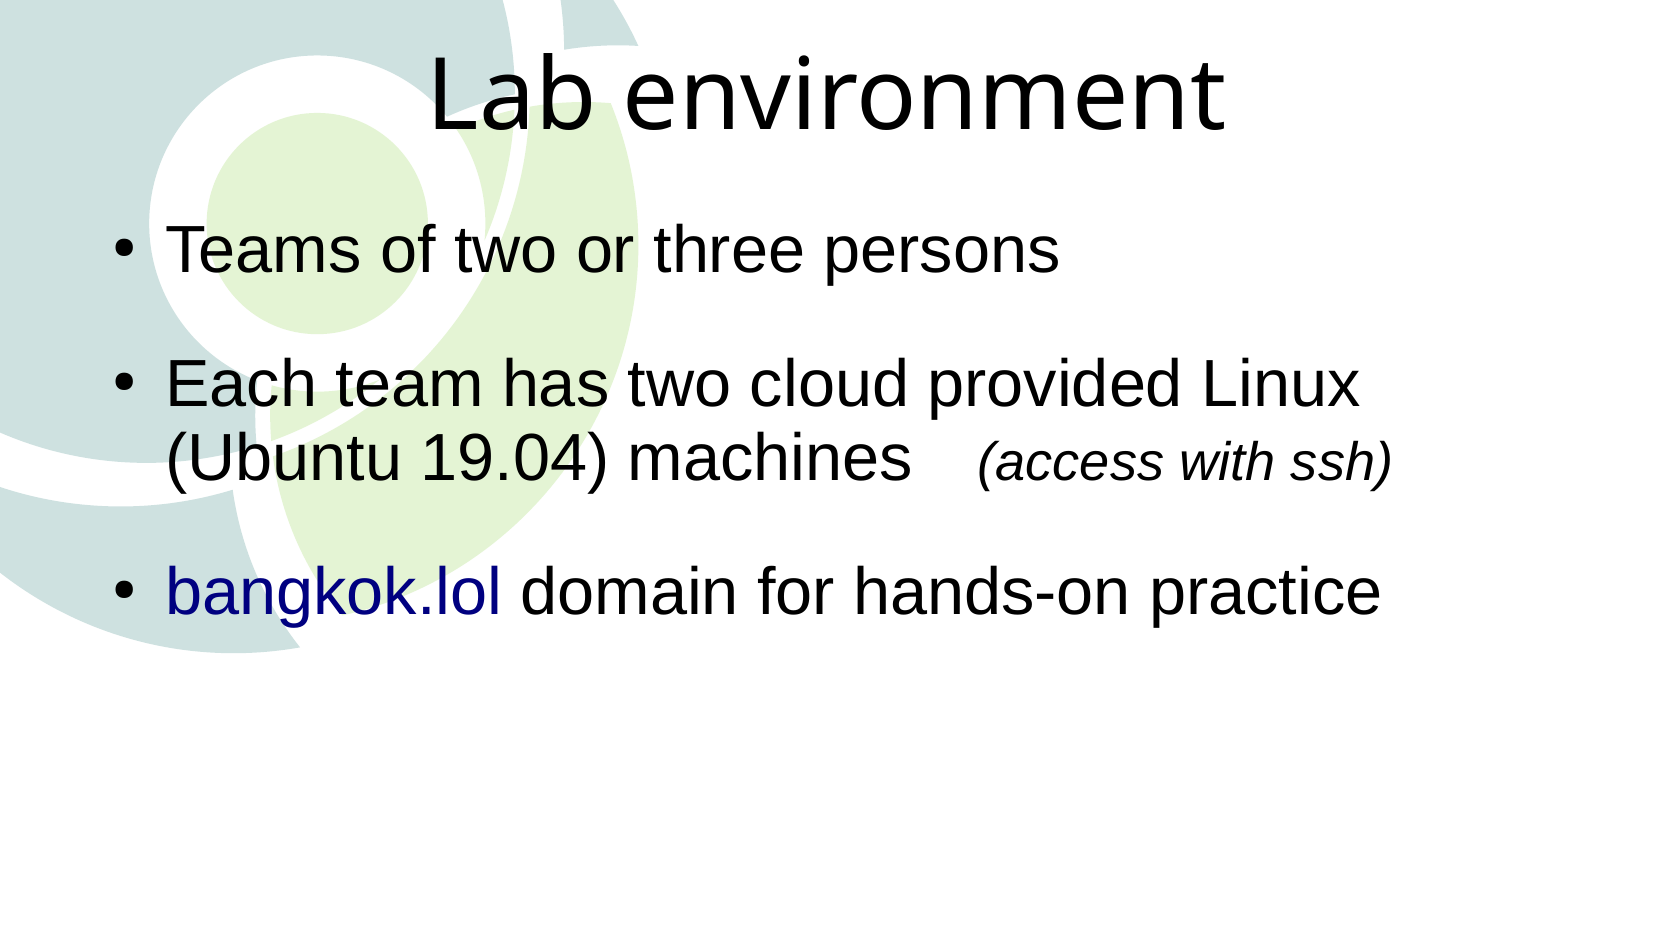

Lab environment
# Teams of two or three persons
Each team has two cloud provided Linux (Ubuntu 19.04) machines	(access with ssh)
bangkok.lol domain for hands-on practice